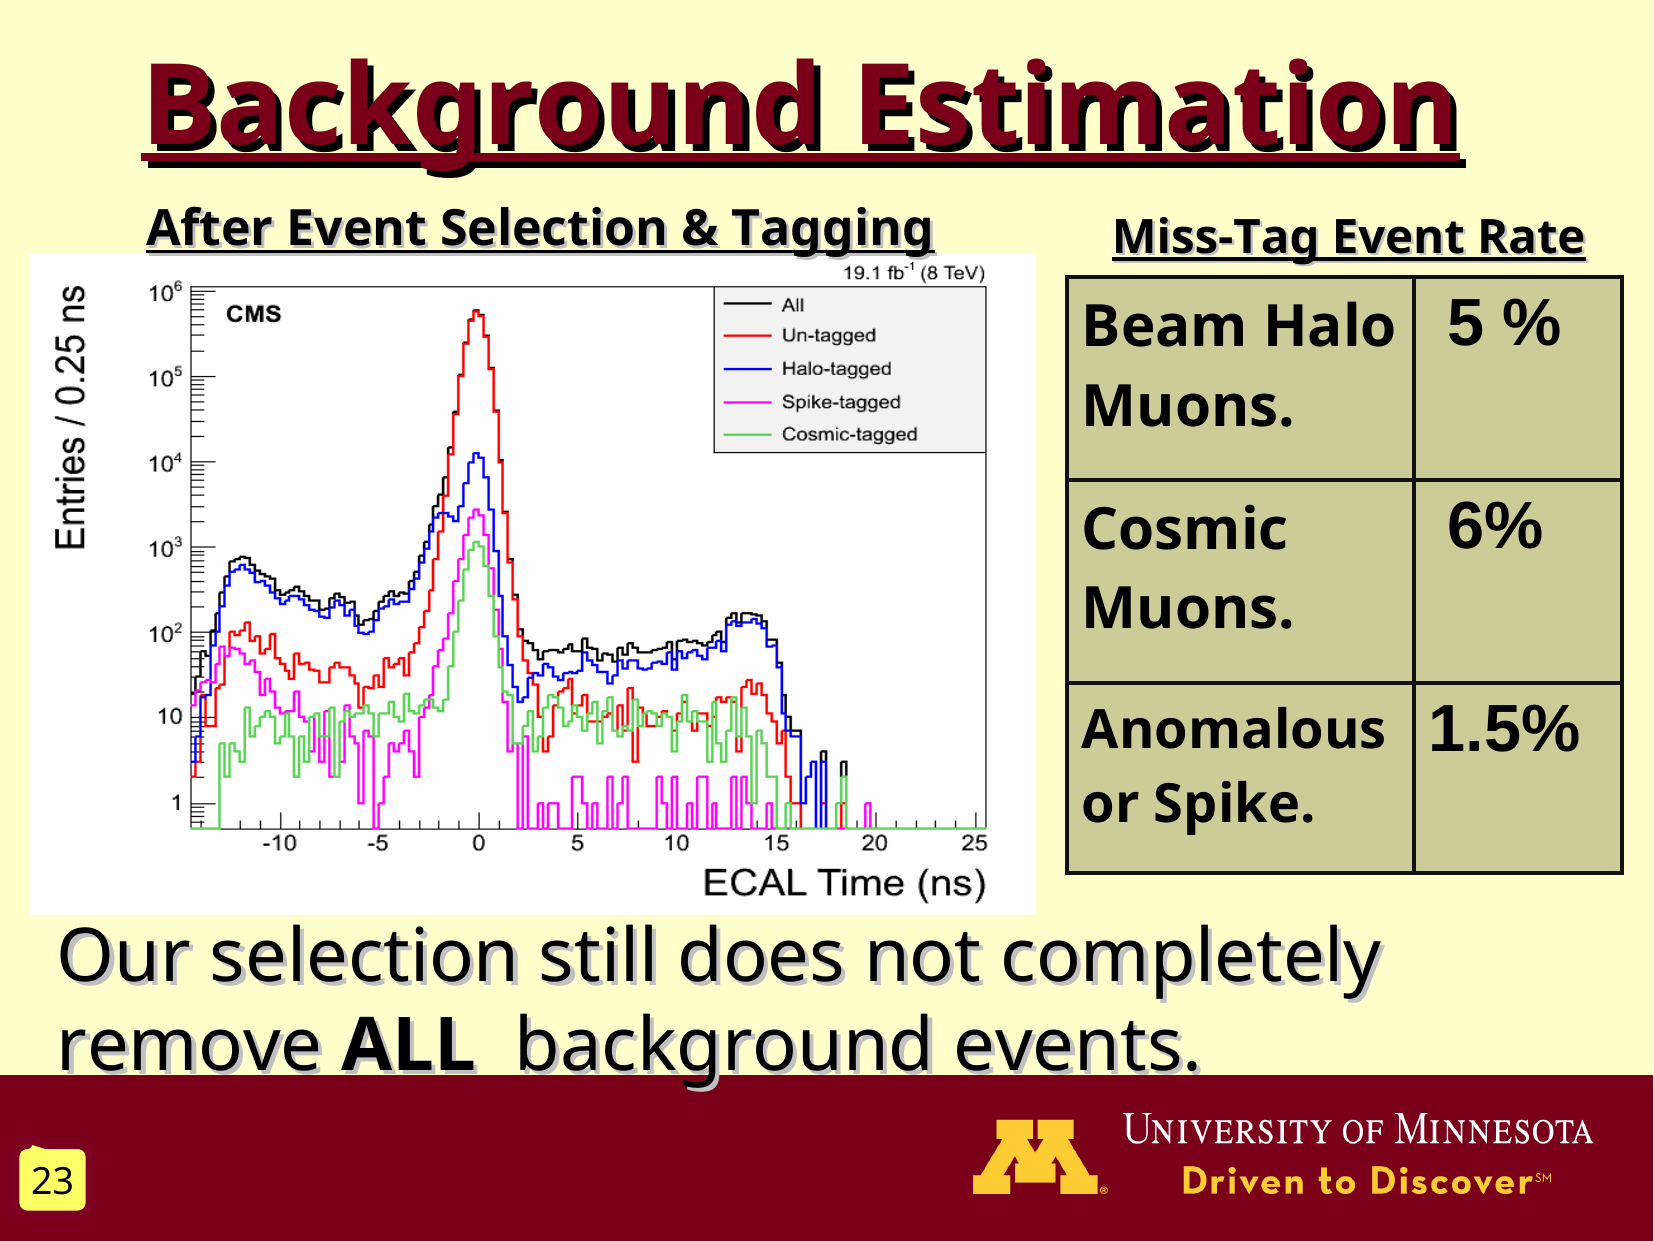

# Background Estimation
After Event Selection & Tagging
Miss-Tag Event Rate
| Beam Halo Muons. | 5 % |
| --- | --- |
| Cosmic Muons. | 6% |
| Anomalous or Spike. | 1.5% |
Our selection still does not completely remove ALL background events.
23